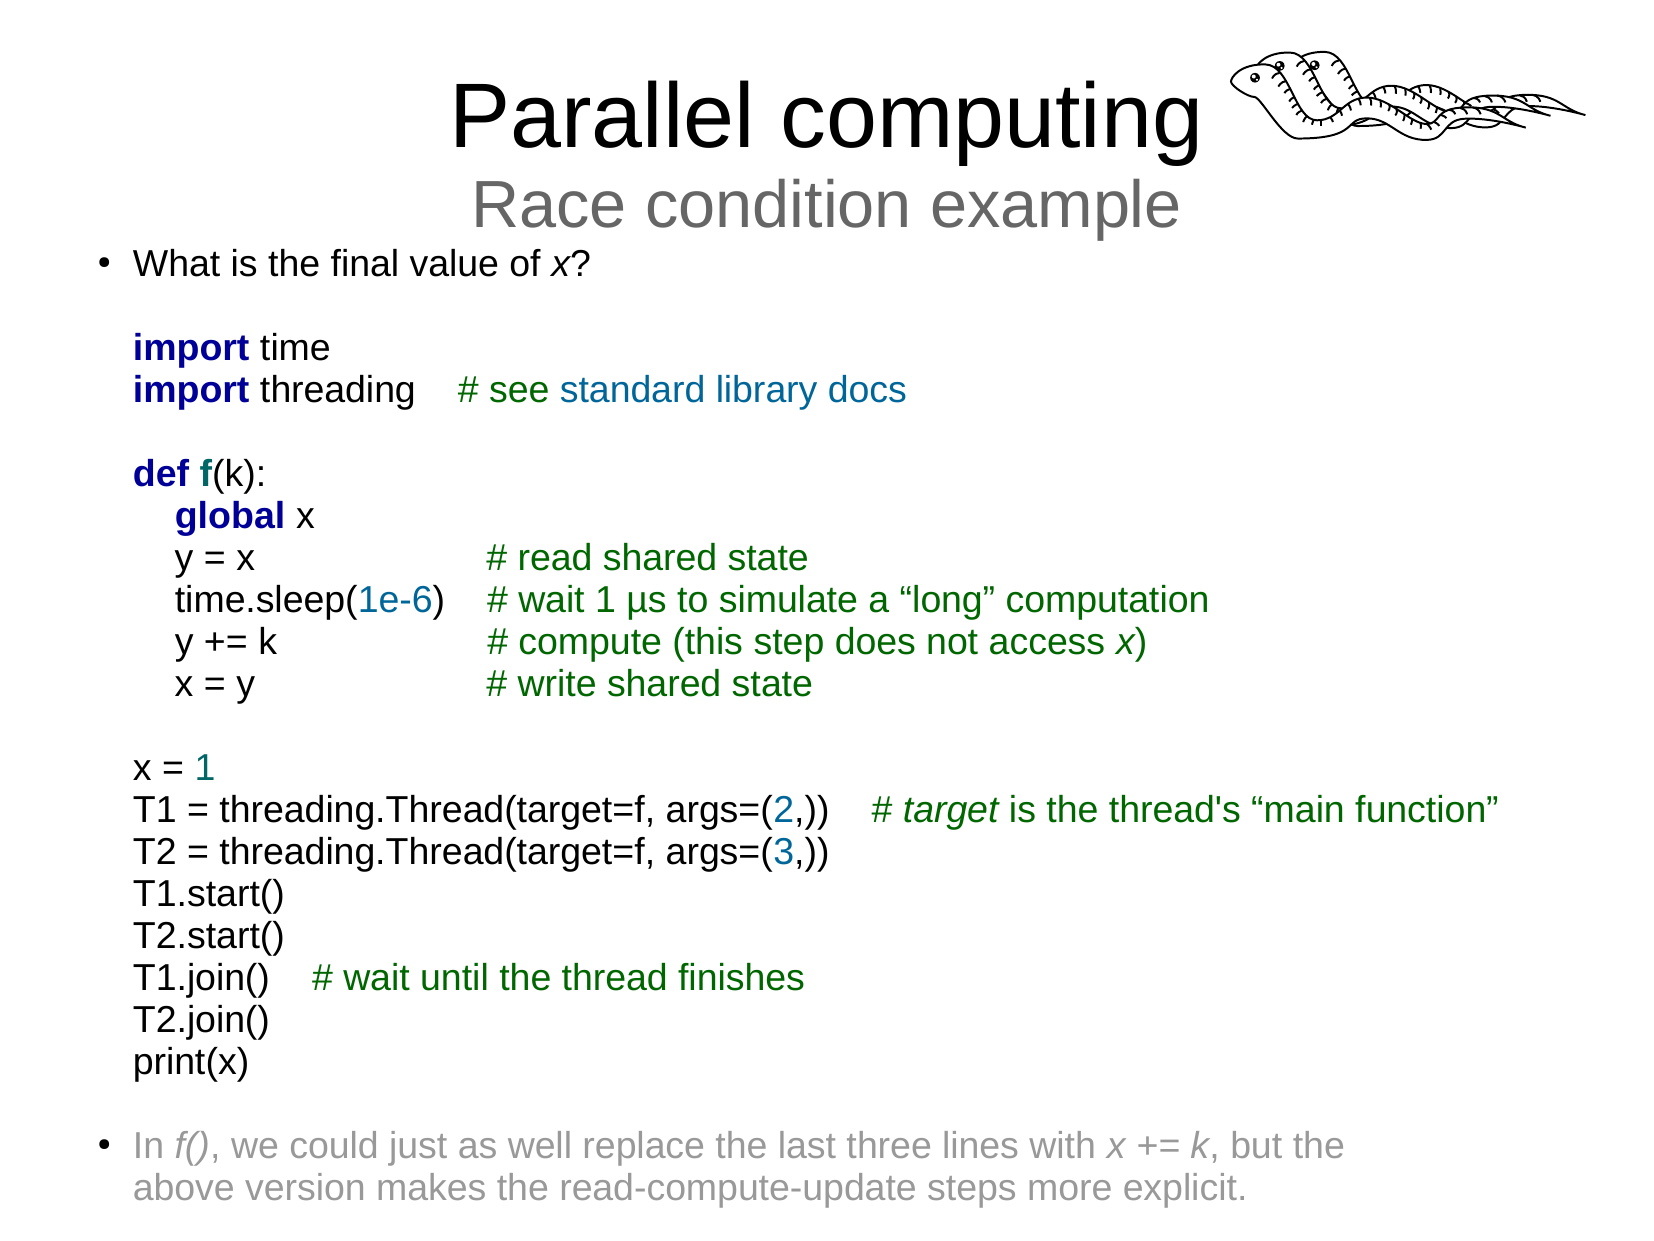

# Parallel computing Race condition example
What is the final value of x?
import time
import threading # see standard library docs
def f(k):
 global x
 y = x # read shared state
 time.sleep(1e-6) # wait 1 µs to simulate a “long” computation
 y += k # compute (this step does not access x)
 x = y # write shared state
x = 1
T1 = threading.Thread(target=f, args=(2,)) # target is the thread's “main function”
T2 = threading.Thread(target=f, args=(3,))
T1.start()
T2.start()
T1.join() # wait until the thread finishes
T2.join()
print(x)
In f(), we could just as well replace the last three lines with x += k, but the
above version makes the read-compute-update steps more explicit.